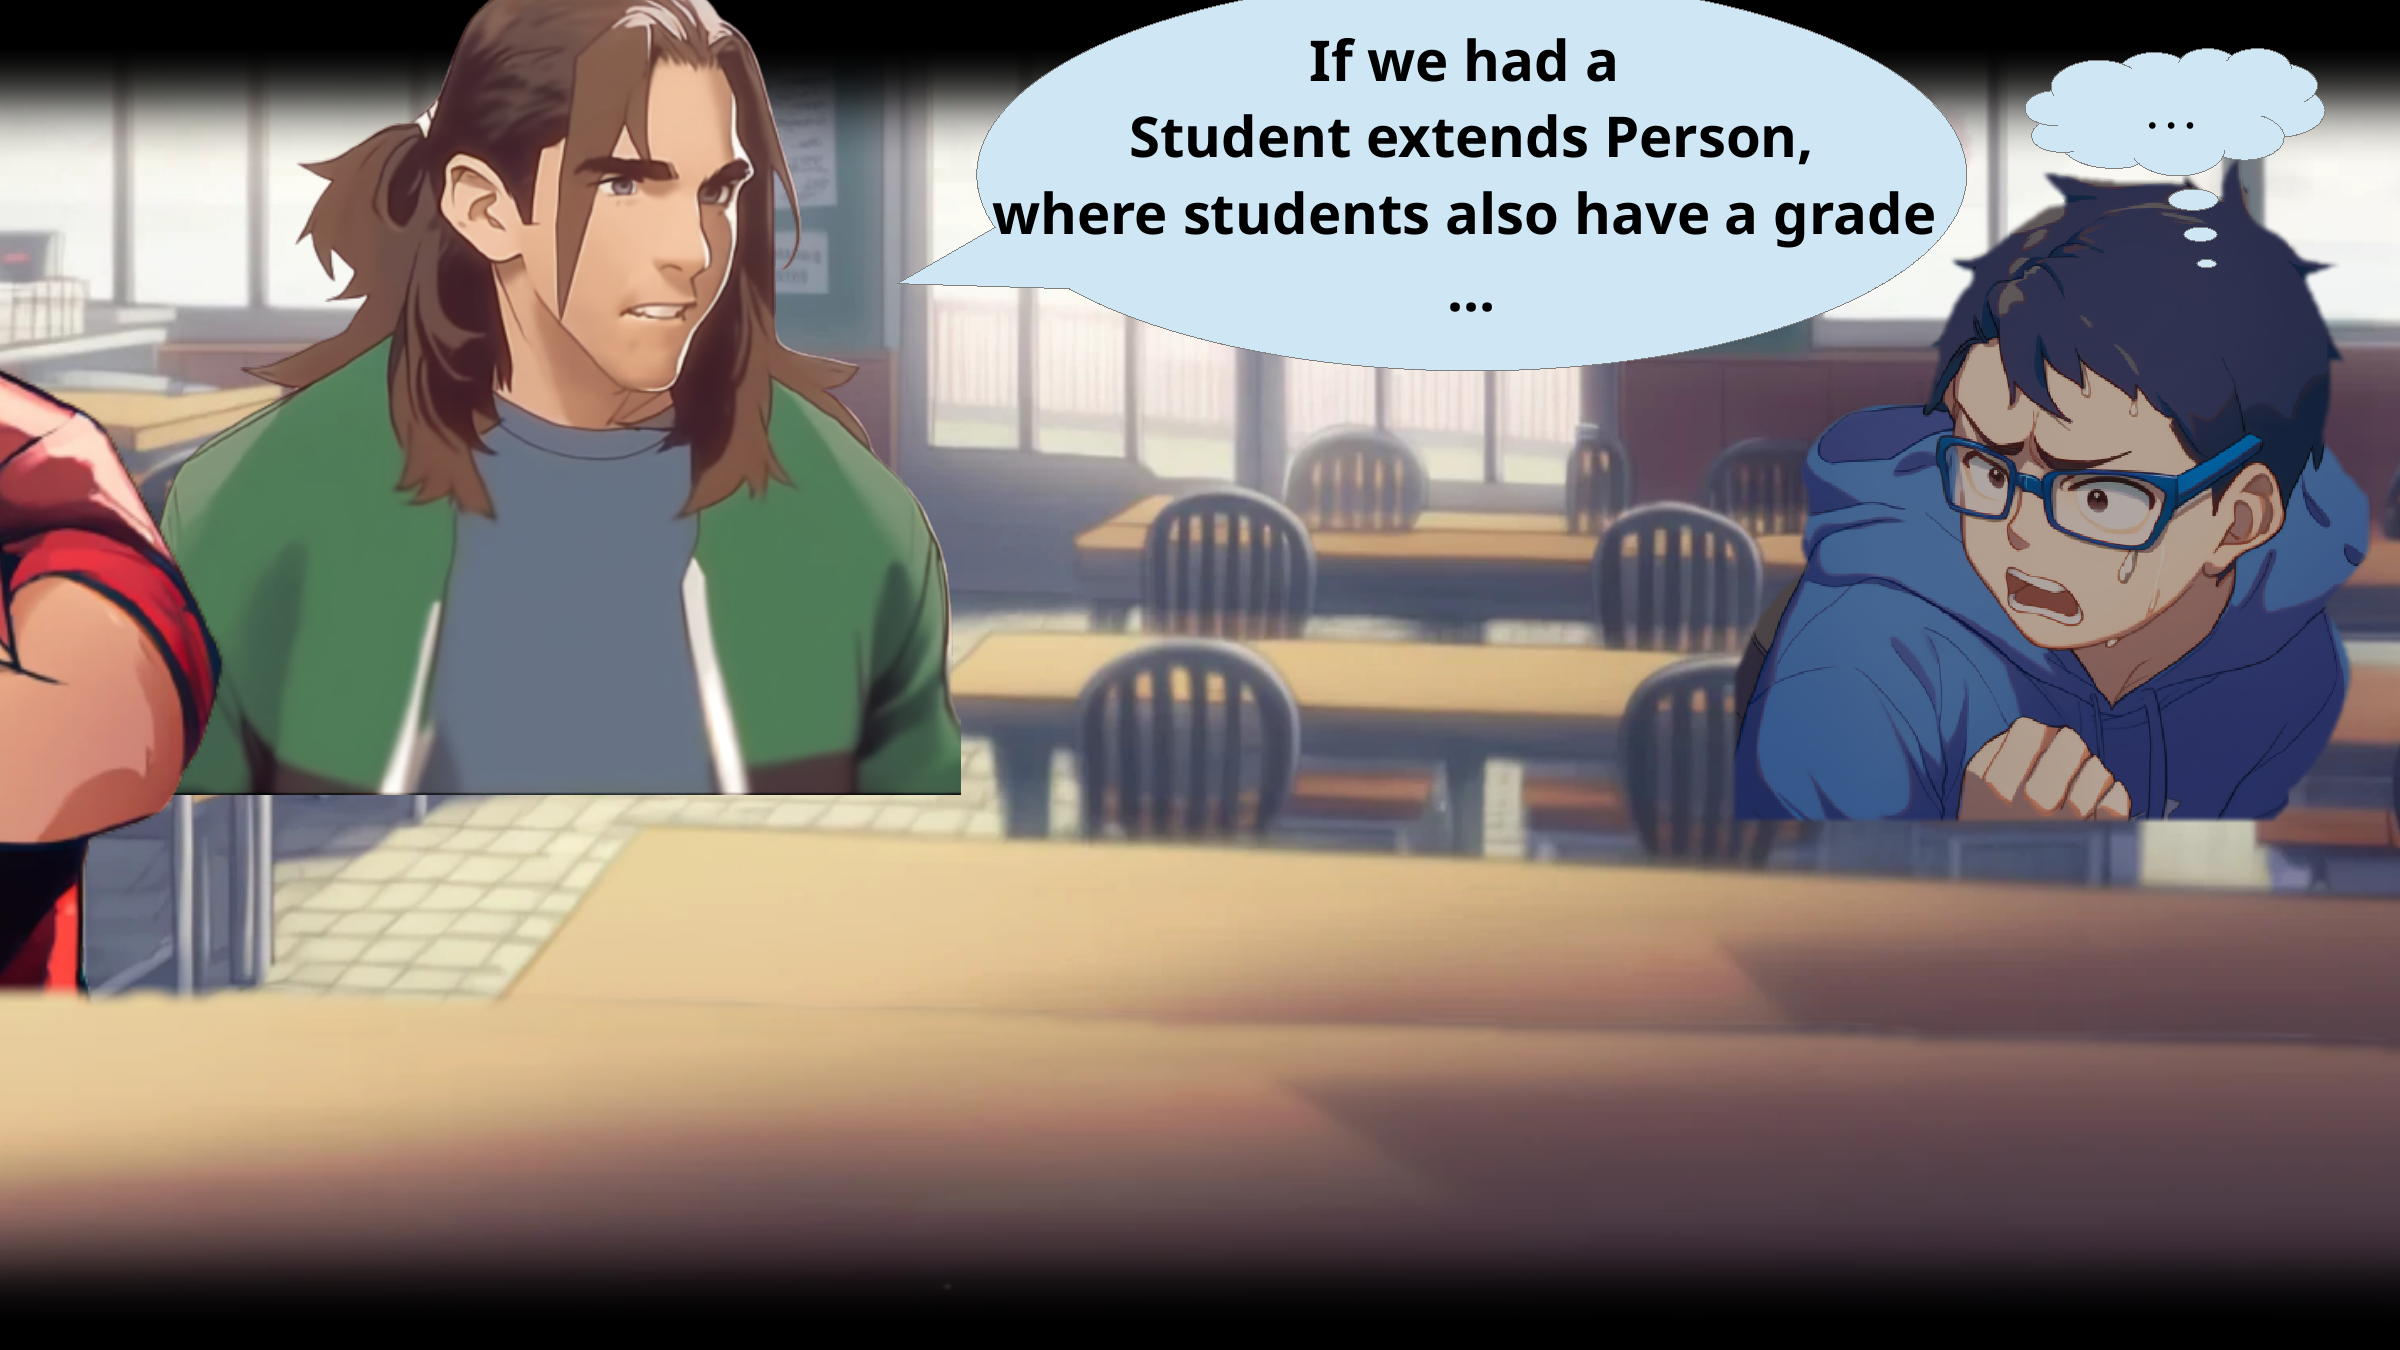

If we had a
Student extends Person,
where students also have a grade
…
 …